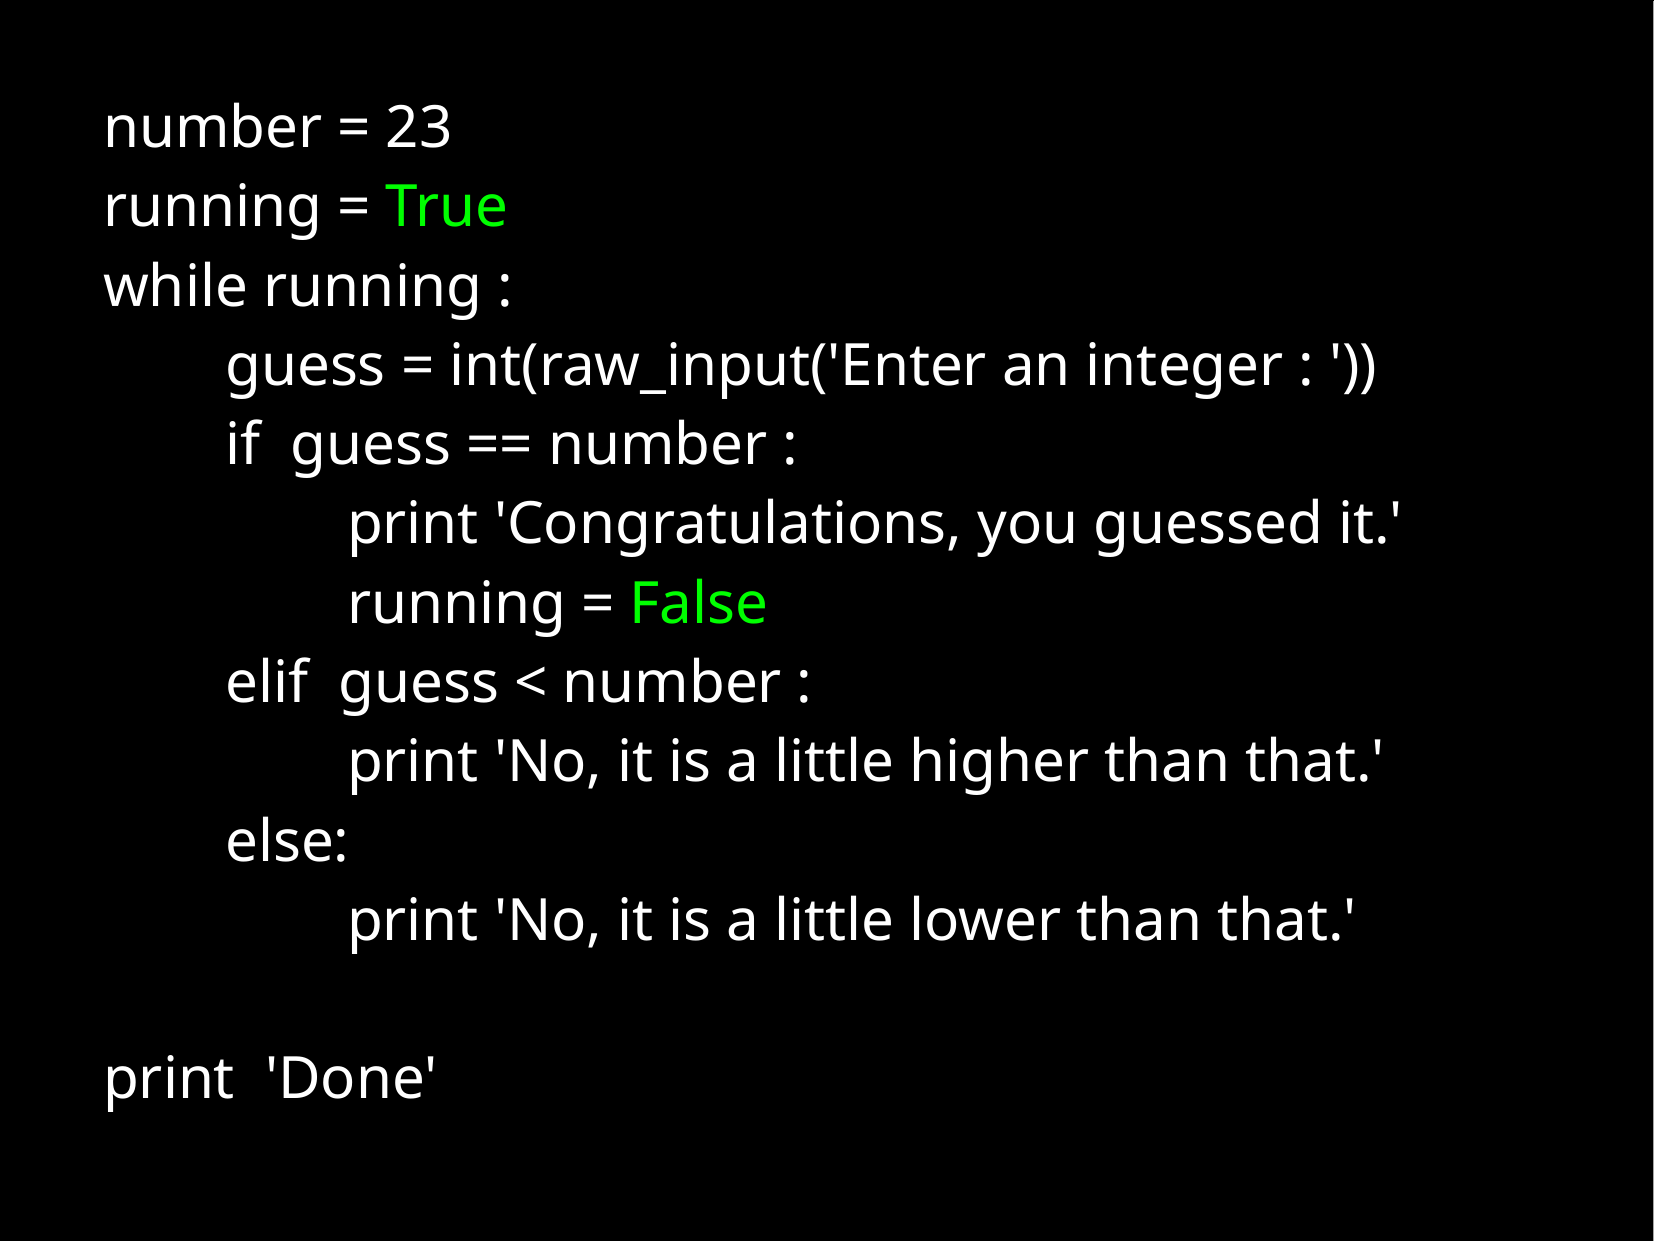

number = 23
running = True
while running :
 guess = int(raw_input('Enter an integer : '))
 if guess == number :
 print 'Congratulations, you guessed it.'
 running = False
 elif guess < number :
 print 'No, it is a little higher than that.'
 else:
 print 'No, it is a little lower than that.'
print 'Done'